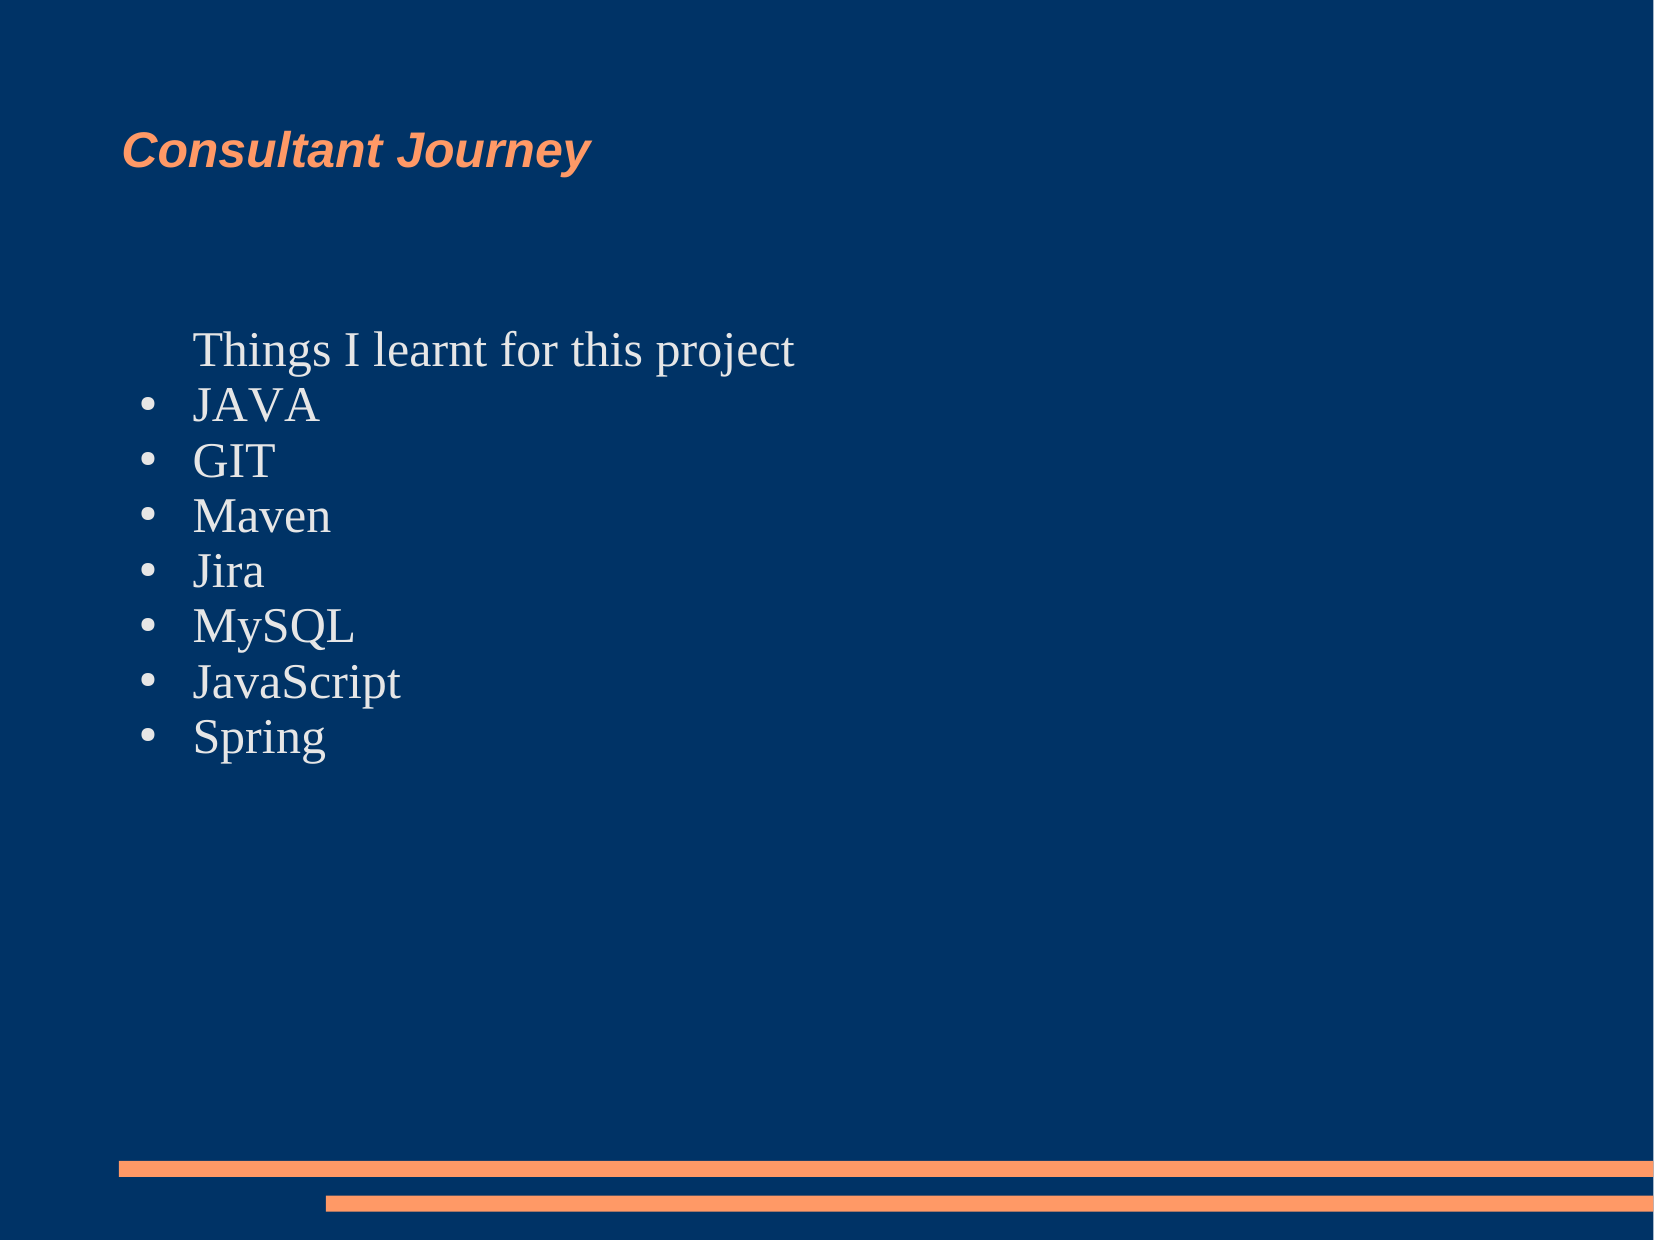

# Consultant Journey
Things I learnt for this project
JAVA
GIT
Maven
Jira
MySQL
JavaScript
Spring